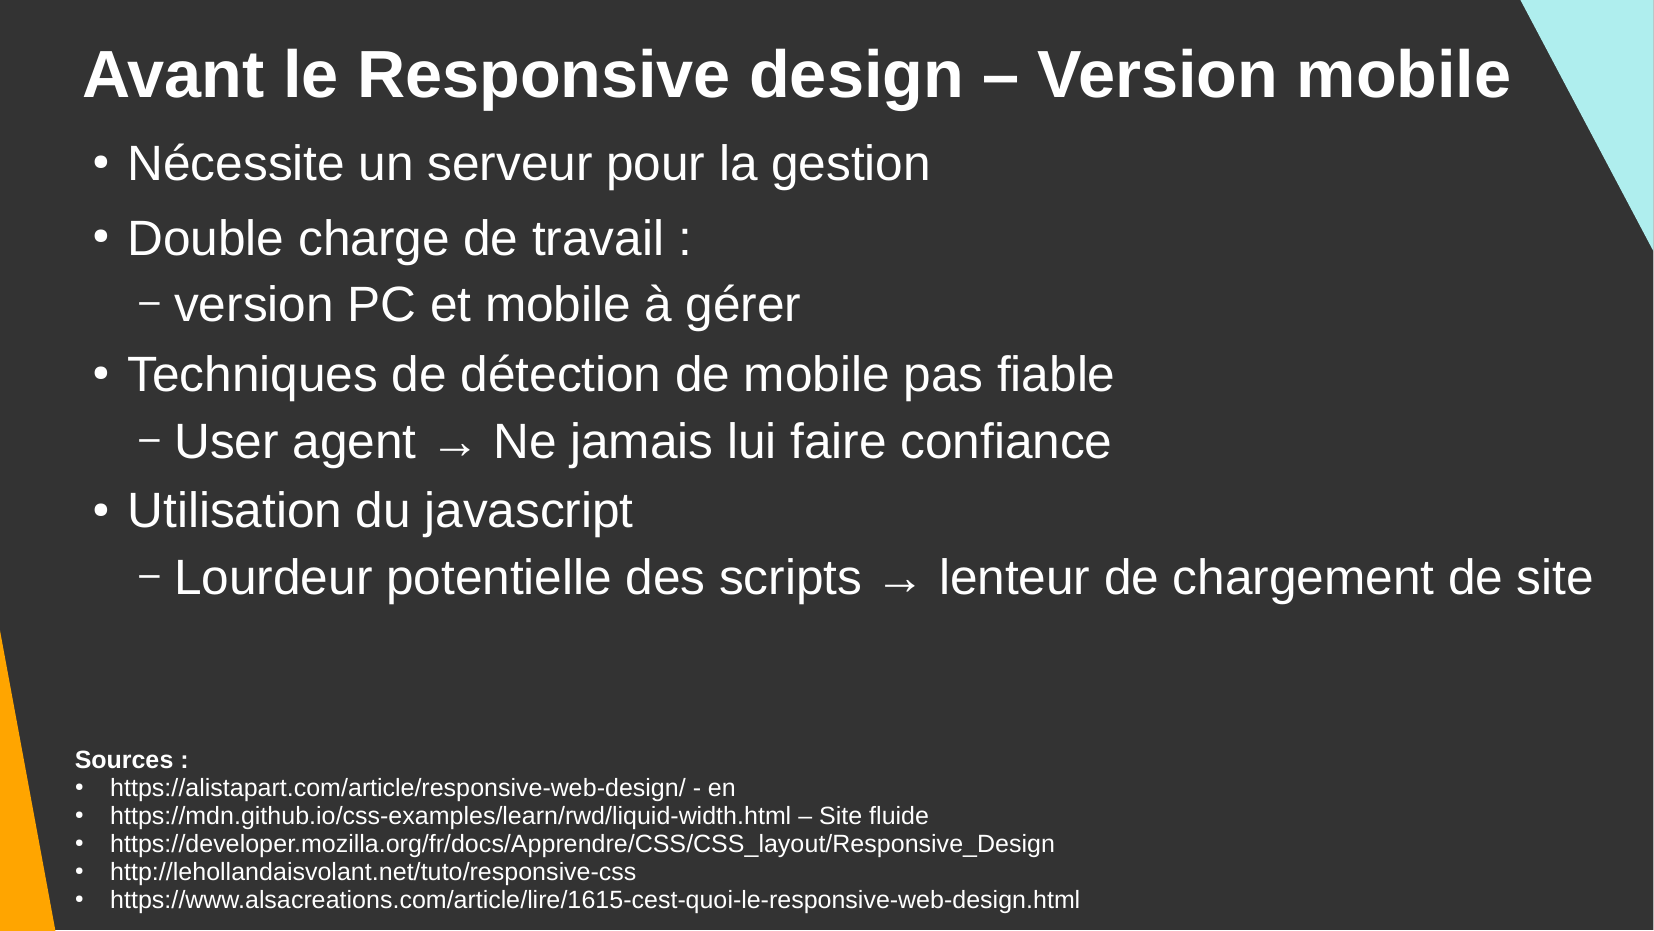

# Avant le Responsive design – Version mobile
Nécessite un serveur pour la gestion
Double charge de travail :
version PC et mobile à gérer
Techniques de détection de mobile pas fiable
User agent → Ne jamais lui faire confiance
Utilisation du javascript
Lourdeur potentielle des scripts → lenteur de chargement de site
Sources :
https://alistapart.com/article/responsive-web-design/ - en
https://mdn.github.io/css-examples/learn/rwd/liquid-width.html – Site fluide
https://developer.mozilla.org/fr/docs/Apprendre/CSS/CSS_layout/Responsive_Design
http://lehollandaisvolant.net/tuto/responsive-css
https://www.alsacreations.com/article/lire/1615-cest-quoi-le-responsive-web-design.html